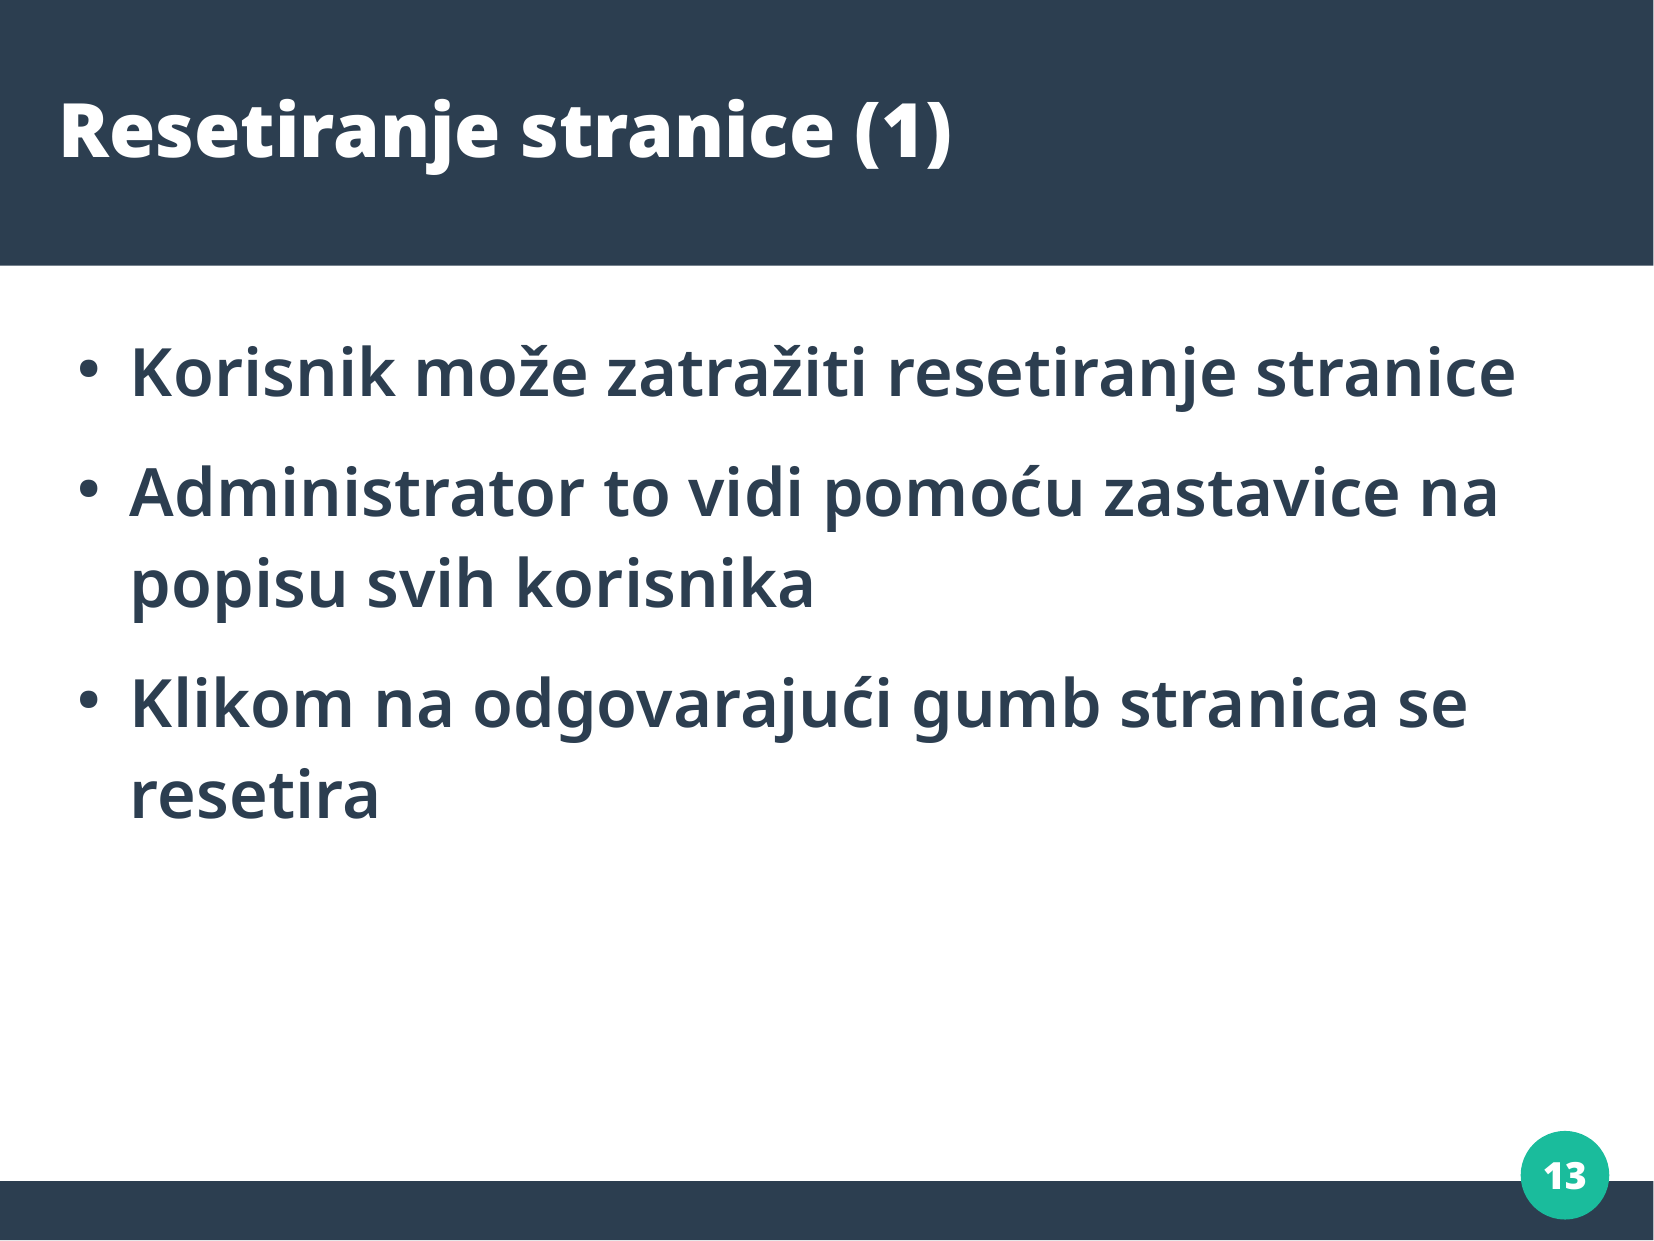

# Resetiranje stranice (1)
Korisnik može zatražiti resetiranje stranice
Administrator to vidi pomoću zastavice na popisu svih korisnika
Klikom na odgovarajući gumb stranica se resetira
13